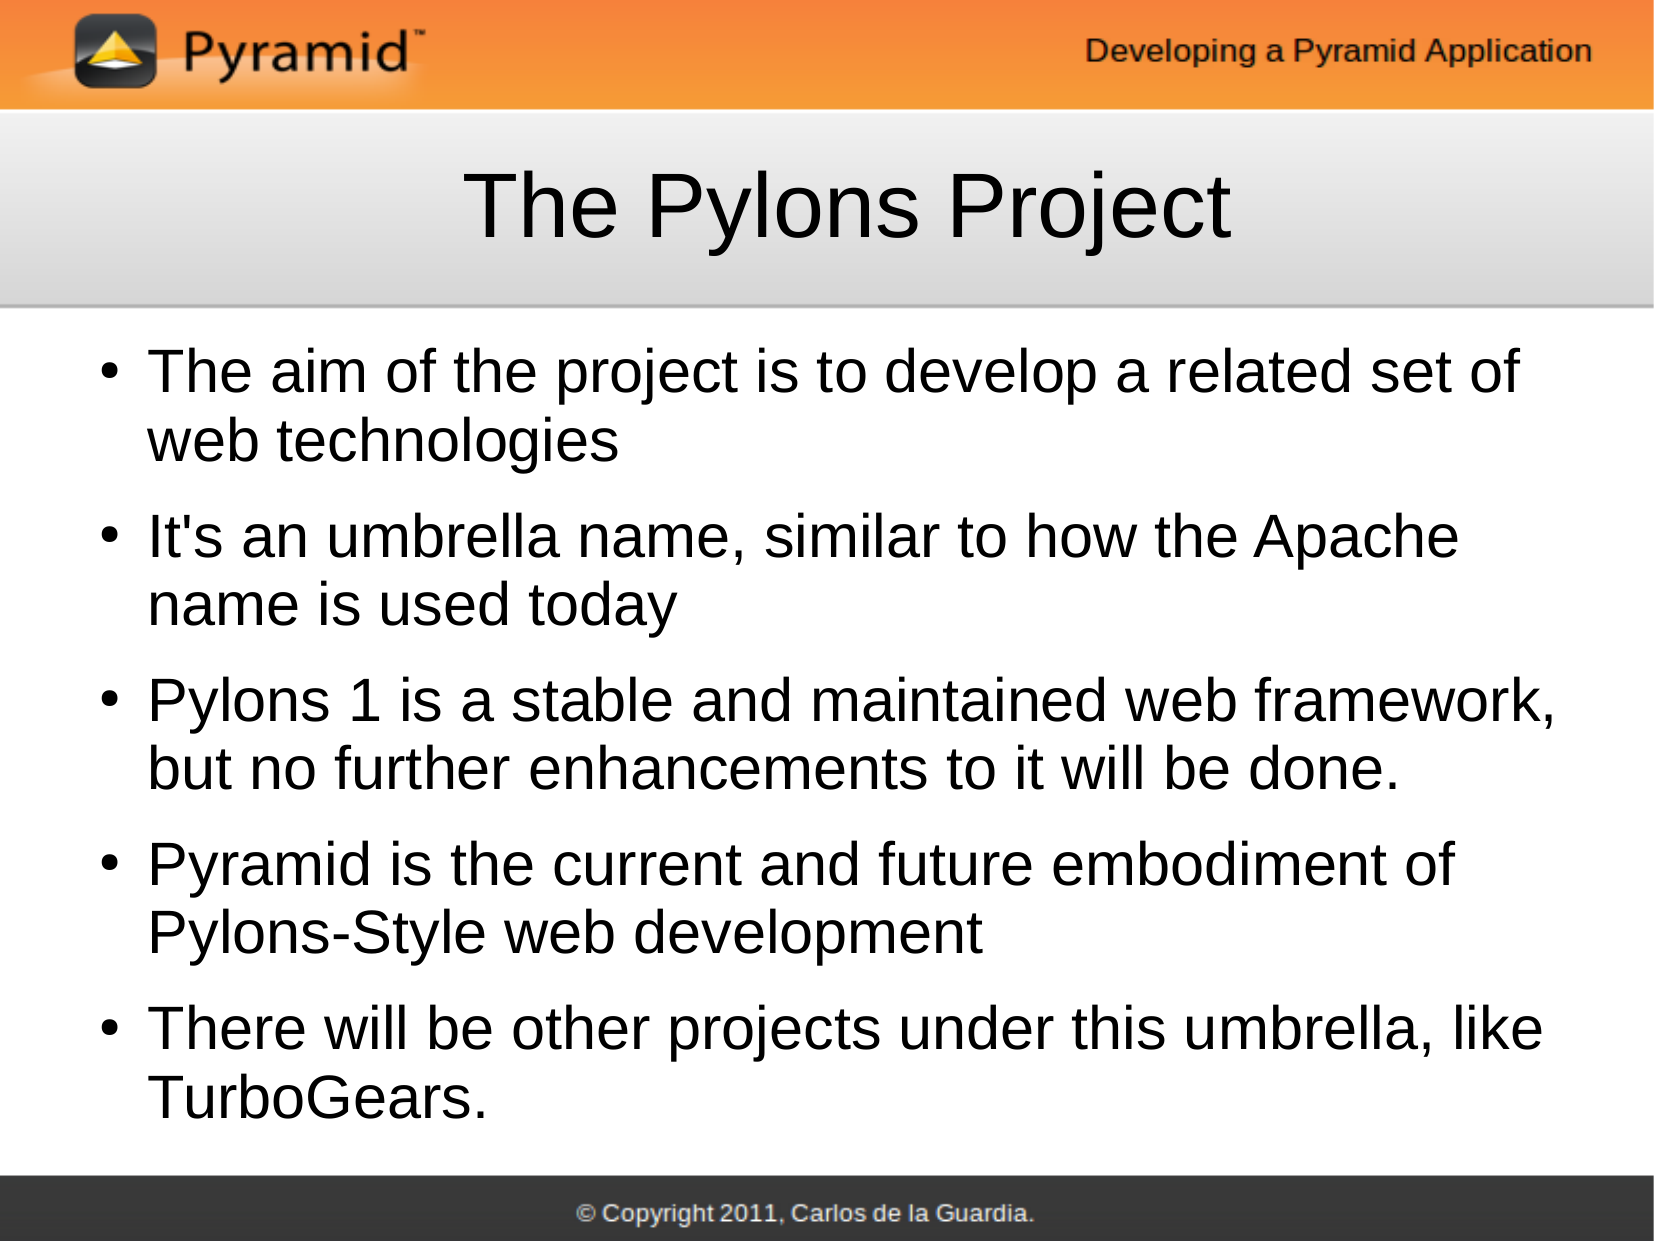

# The Pylons Project
The aim of the project is to develop a related set of web technologies
It's an umbrella name, similar to how the Apache name is used today
Pylons 1 is a stable and maintained web framework, but no further enhancements to it will be done.
Pyramid is the current and future embodiment of Pylons-Style web development
There will be other projects under this umbrella, like TurboGears.